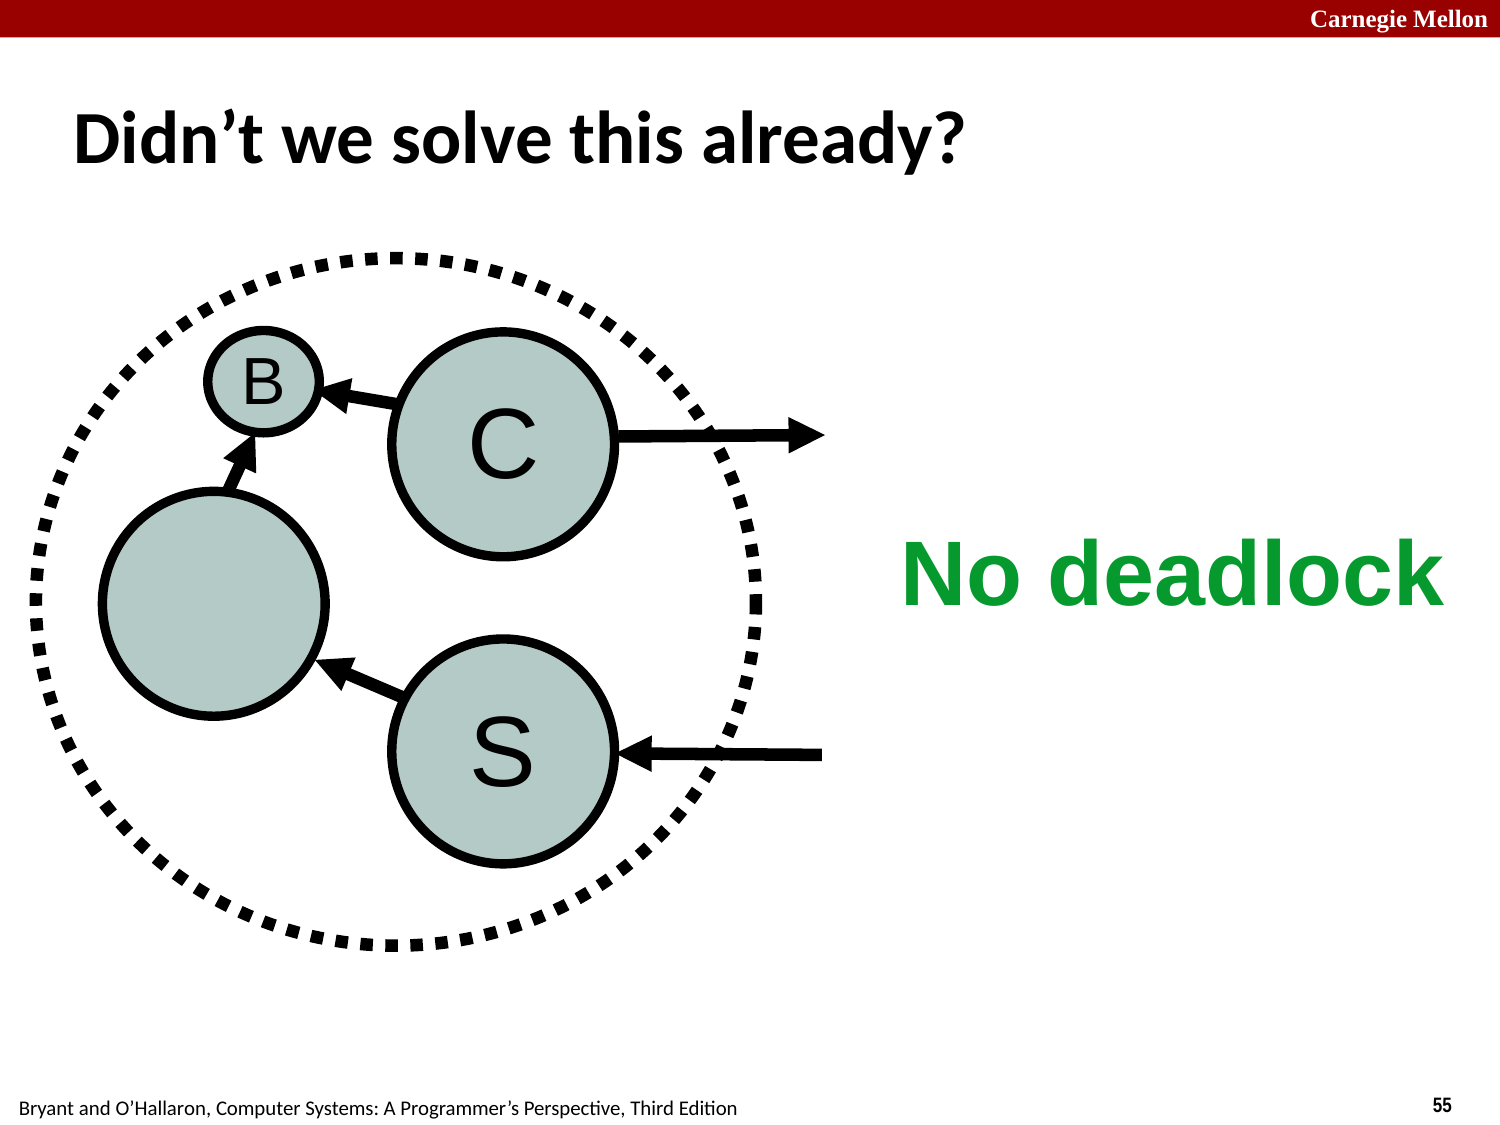

# Didn’t we solve this already?
B
C
No deadlock
S